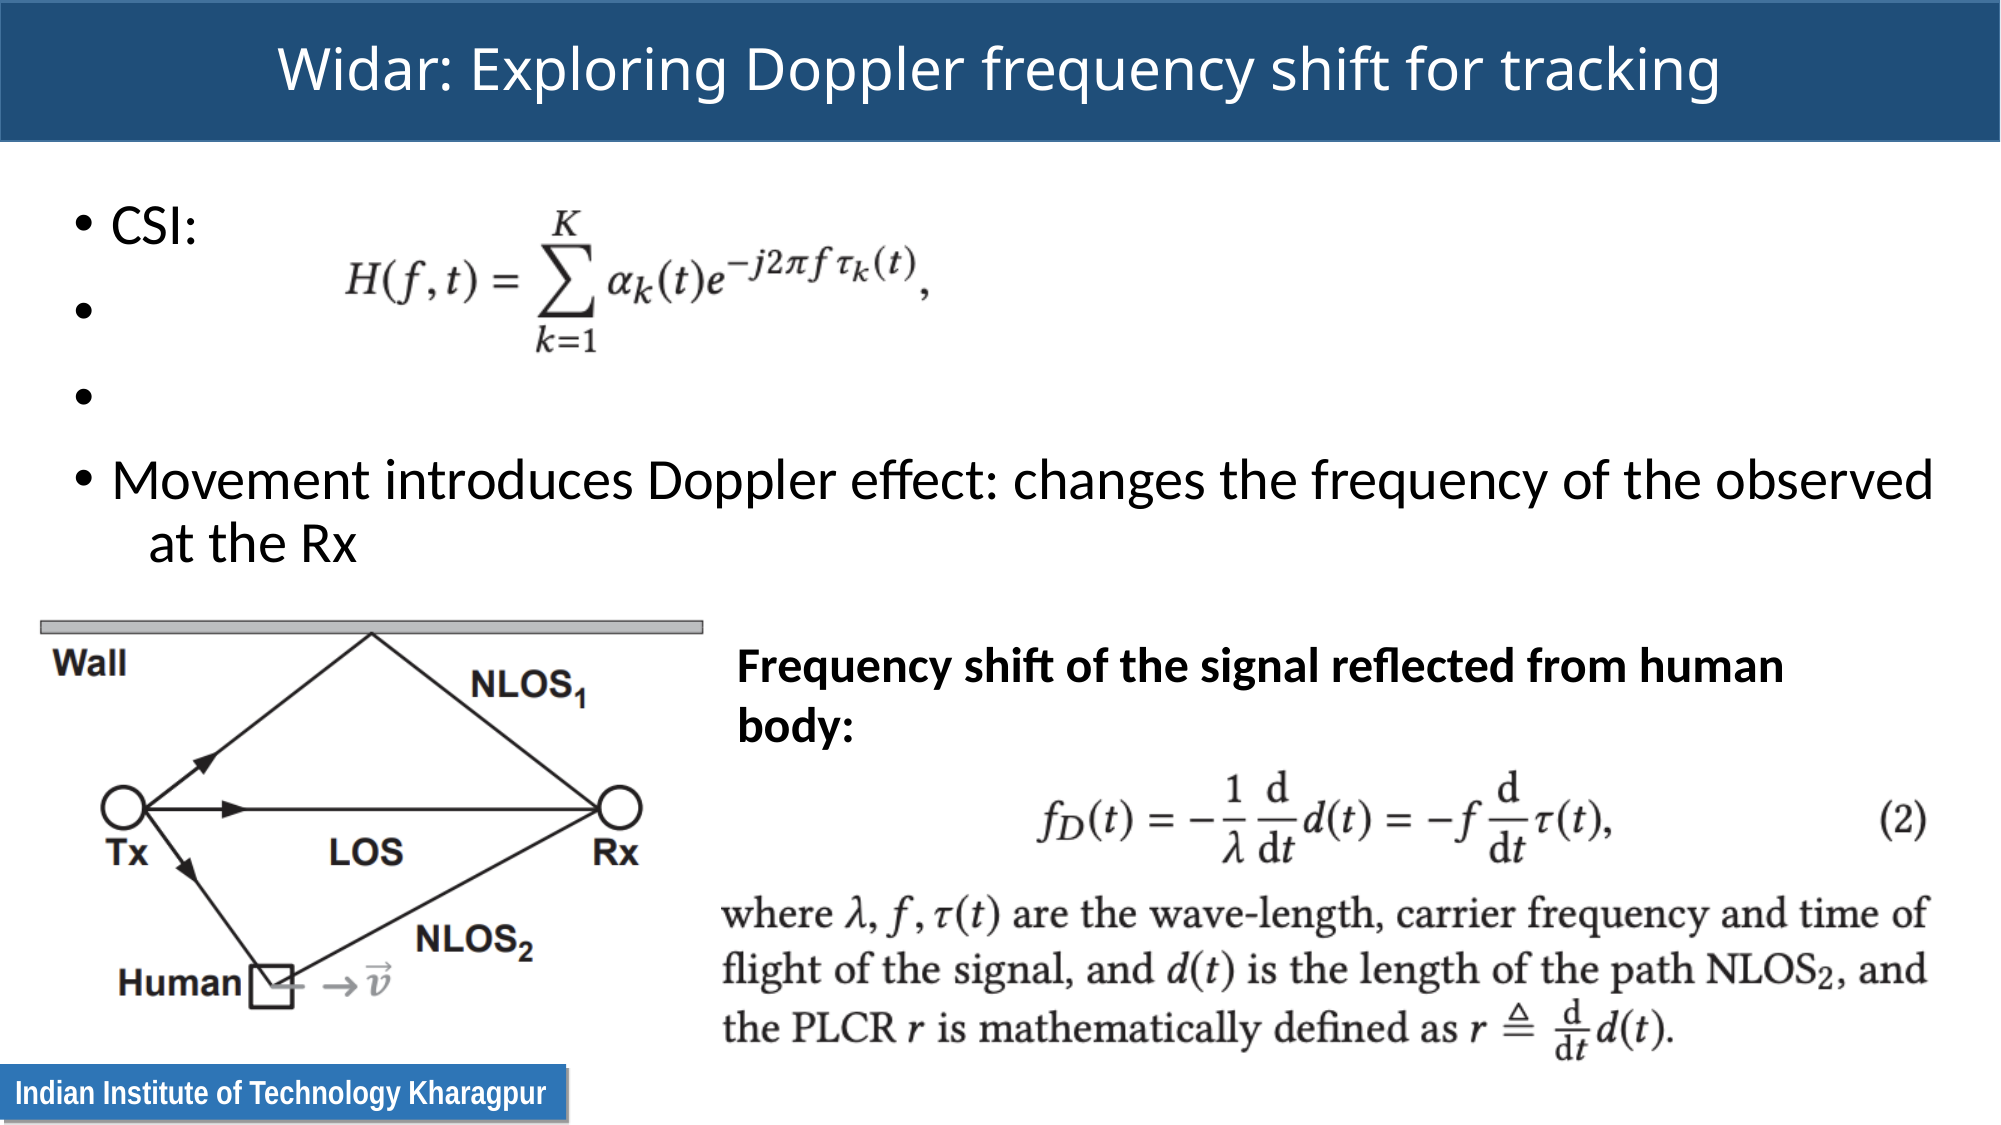

Widar: Exploring Doppler frequency shift for tracking
# CSI:
Movement introduces Doppler effect: changes the frequency of the observed at the Rx
Frequency shift of the signal reflected from human body: